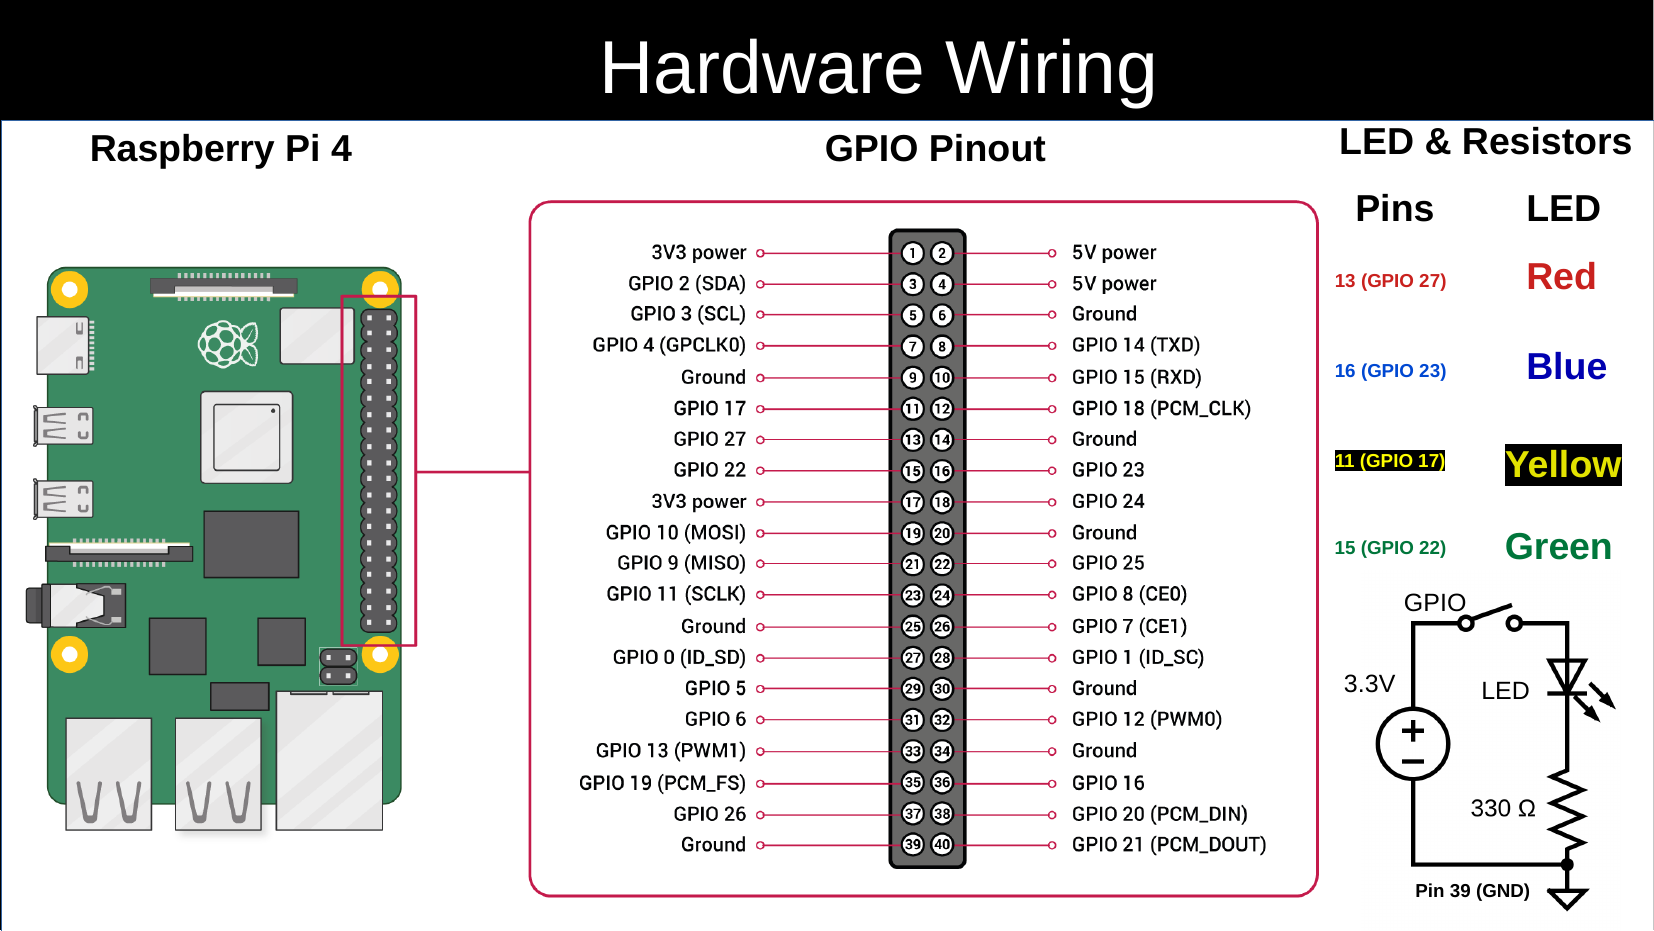

Hardware Wiring
LED & Resistors
Raspberry Pi 4
GPIO Pinout
Pins
LED
Red
13 (GPIO 27)
Blue
16 (GPIO 23)
Yellow
11 (GPIO 17)
Green
15 (GPIO 22)
GPIO
3.3V
LED
Pin 39 (GND)